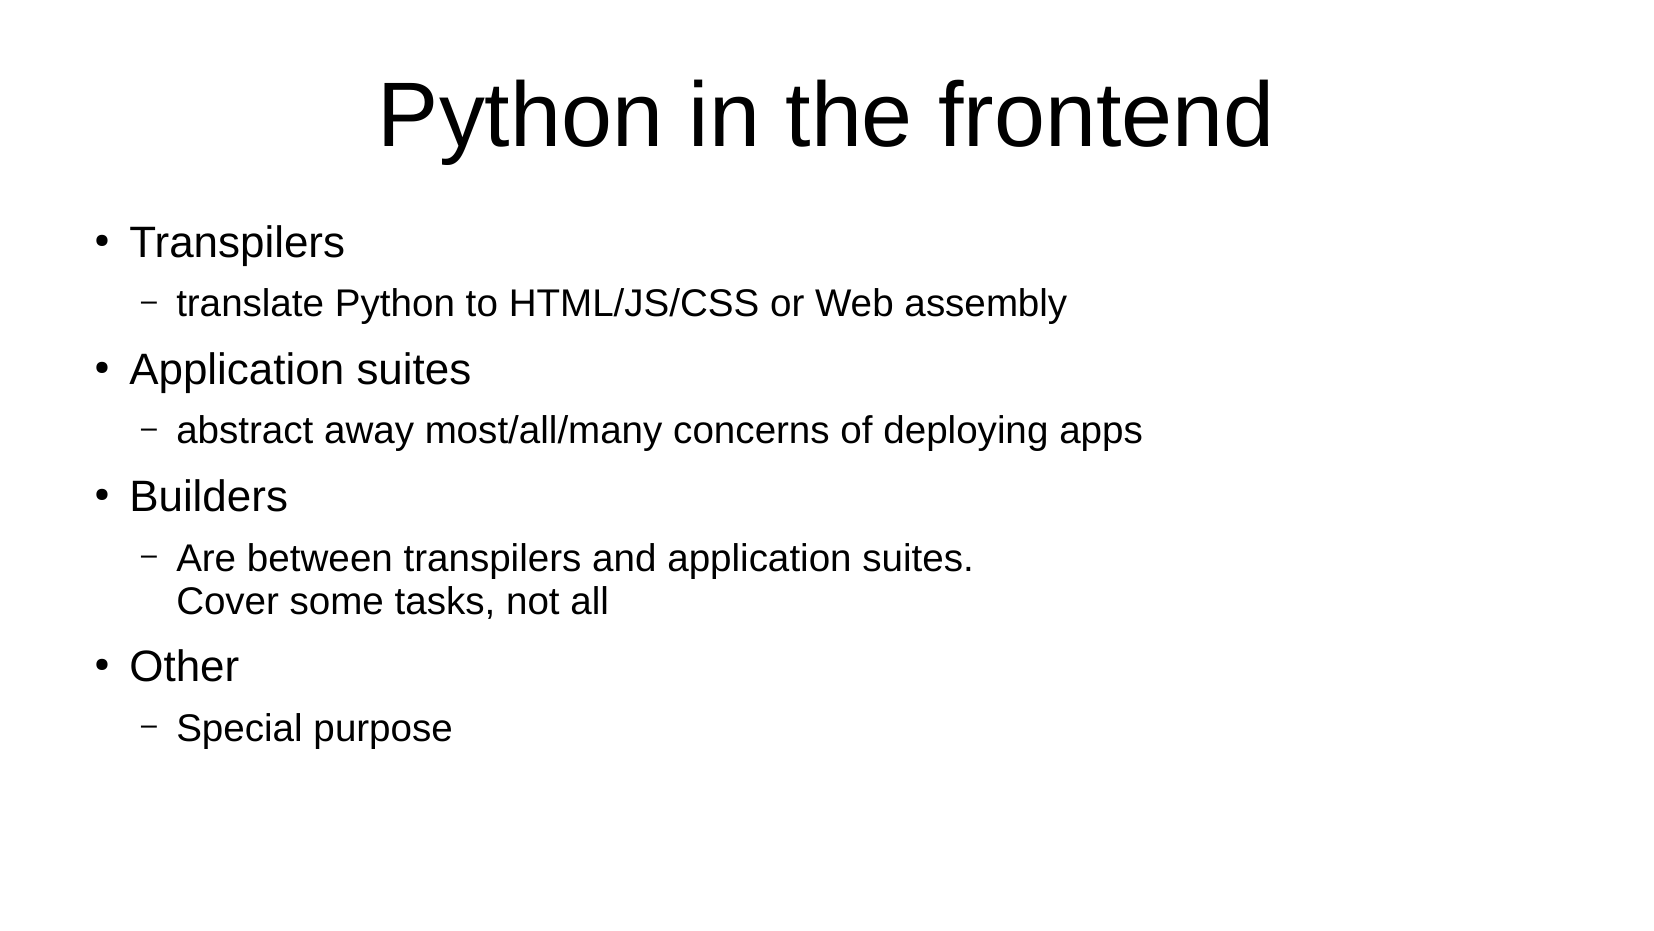

# Python in the frontend
Transpilers
translate Python to HTML/JS/CSS or Web assembly
Application suites
abstract away most/all/many concerns of deploying apps
Builders
Are between transpilers and application suites.
Cover some tasks, not all
Other
Special purpose